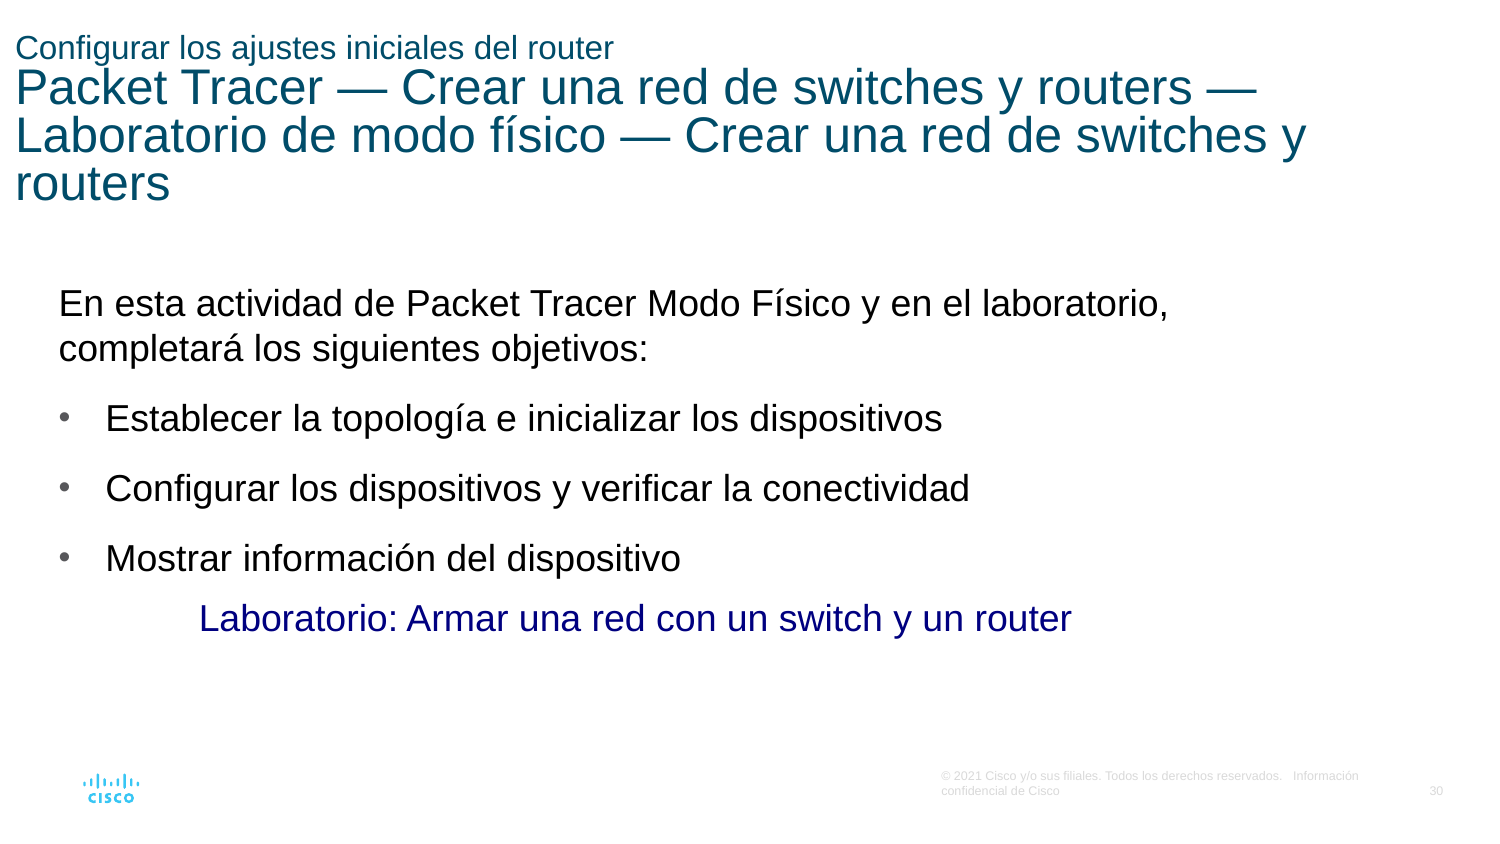

Configurar los ajustes iniciales del router
Packet Tracer — Crear una red de switches y routers —
Laboratorio de modo físico — Crear una red de switches y routers
# En esta actividad de Packet Tracer Modo Físico y en el laboratorio, completará los siguientes objetivos:
Establecer la topología e inicializar los dispositivos
Configurar los dispositivos y verificar la conectividad
Mostrar información del dispositivo
Laboratorio: Armar una red con un switch y un router